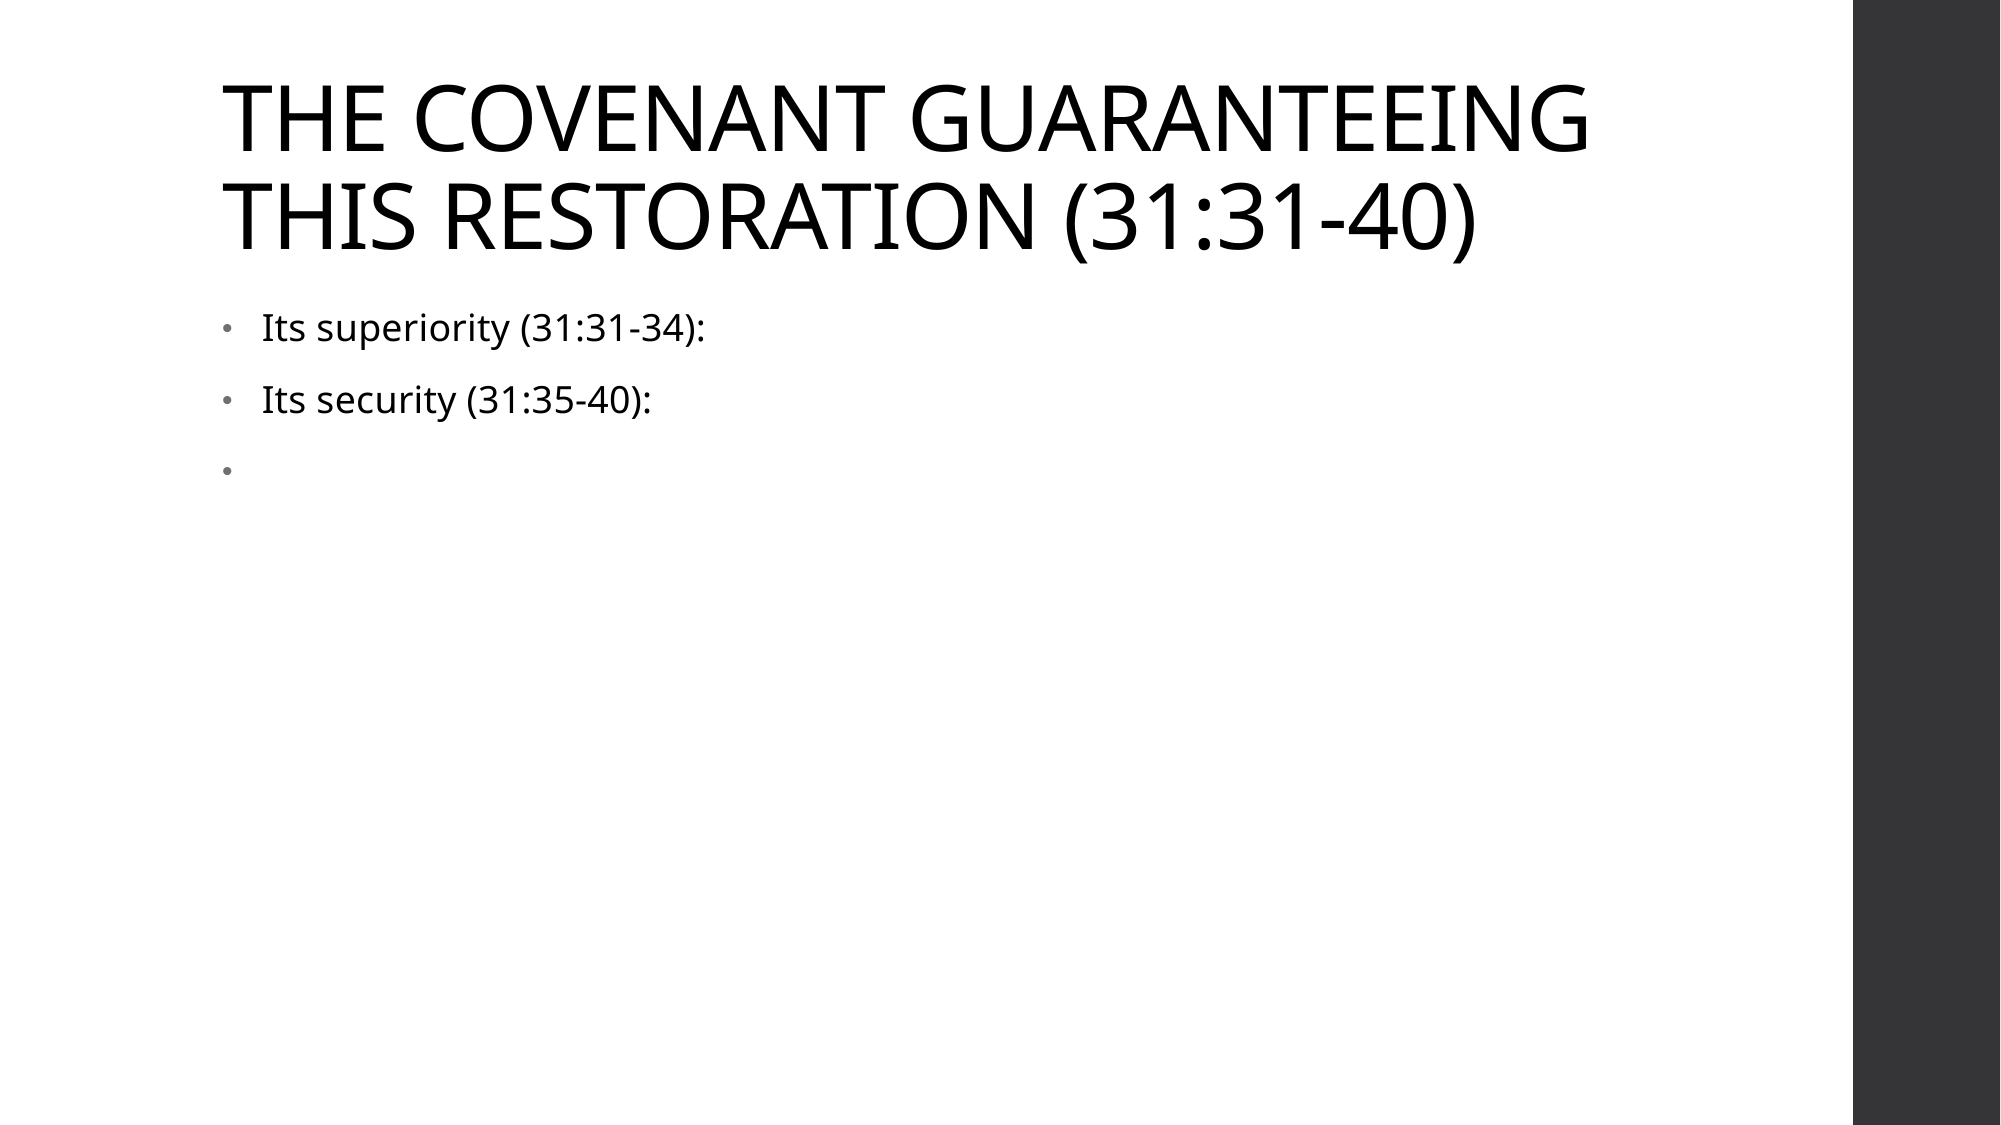

# THE COVENANT GUARANTEEING THIS RESTORATION (31:31-40)
 Its superiority (31:31-34):
 Its security (31:35-40):